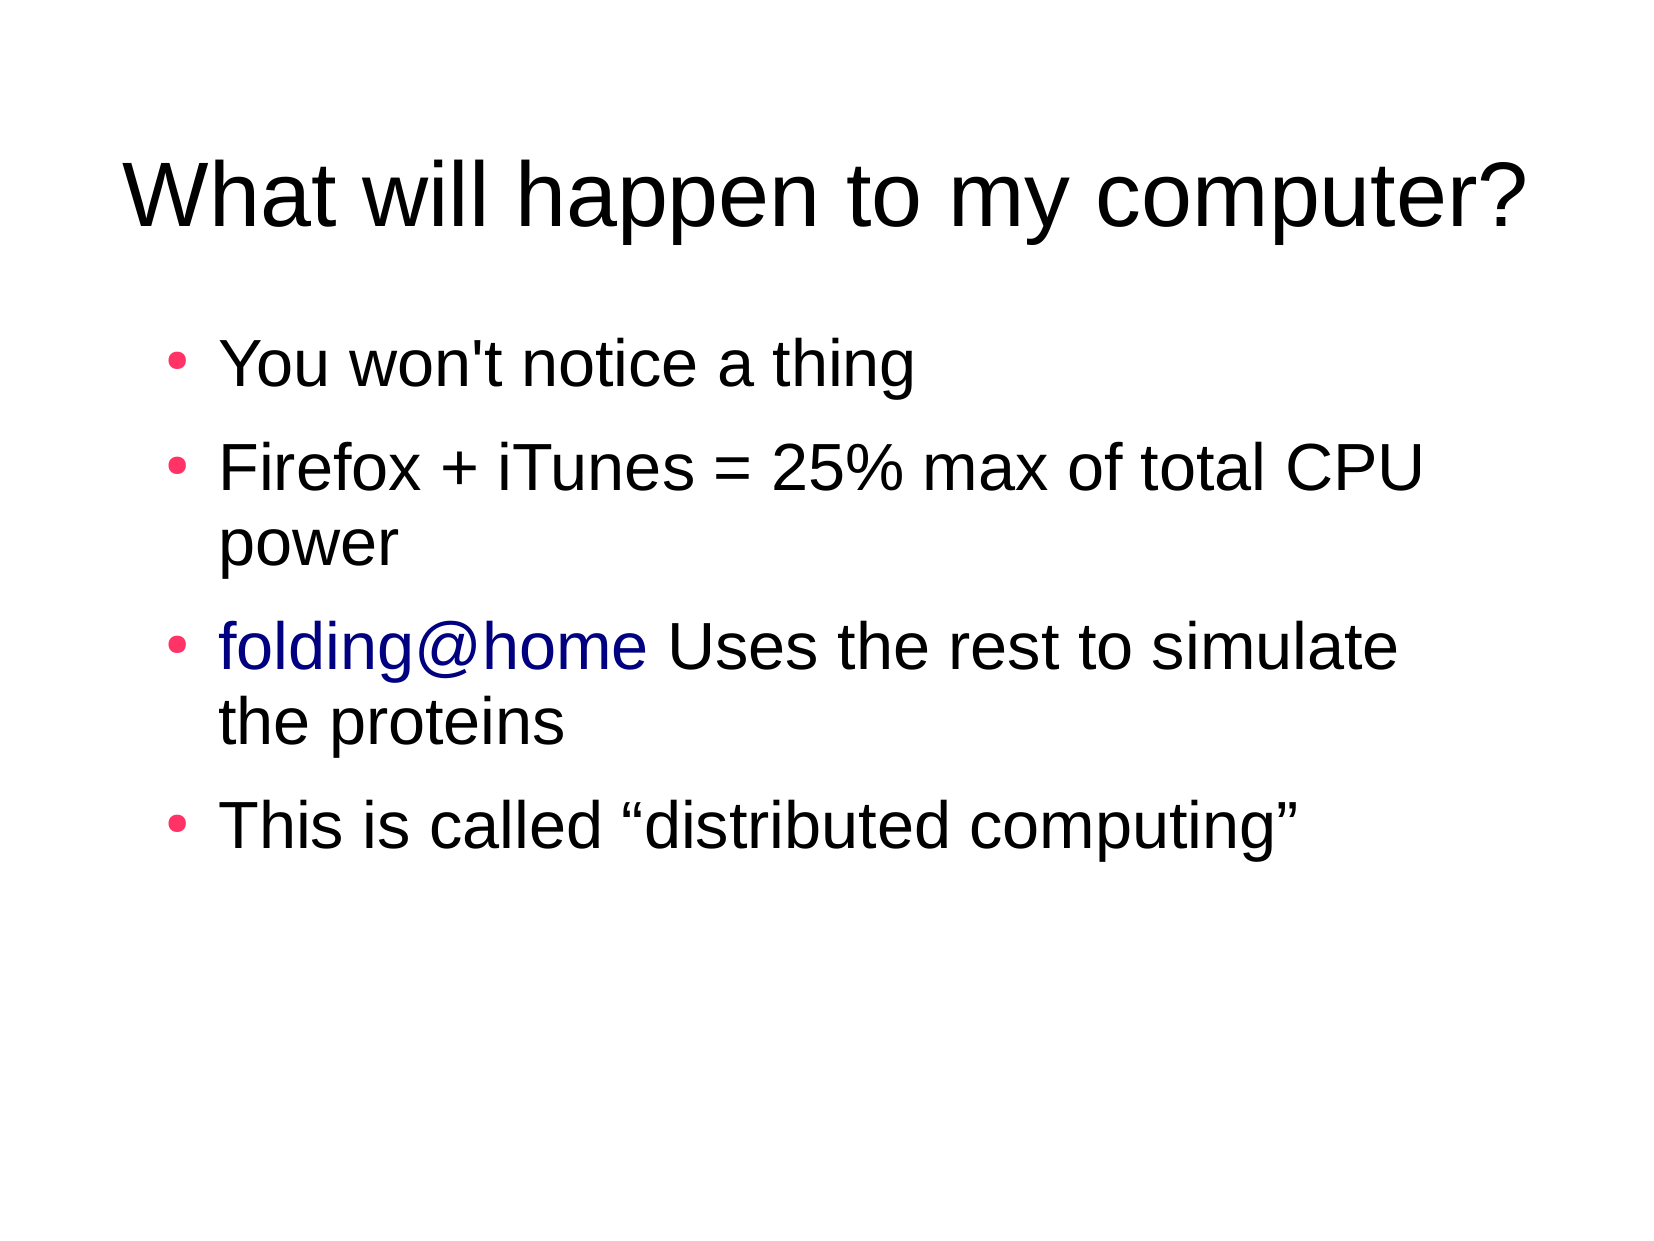

# What will happen to my computer?
You won't notice a thing
Firefox + iTunes = 25% max of total CPU power
folding@home Uses the rest to simulate the proteins
This is called “distributed computing”